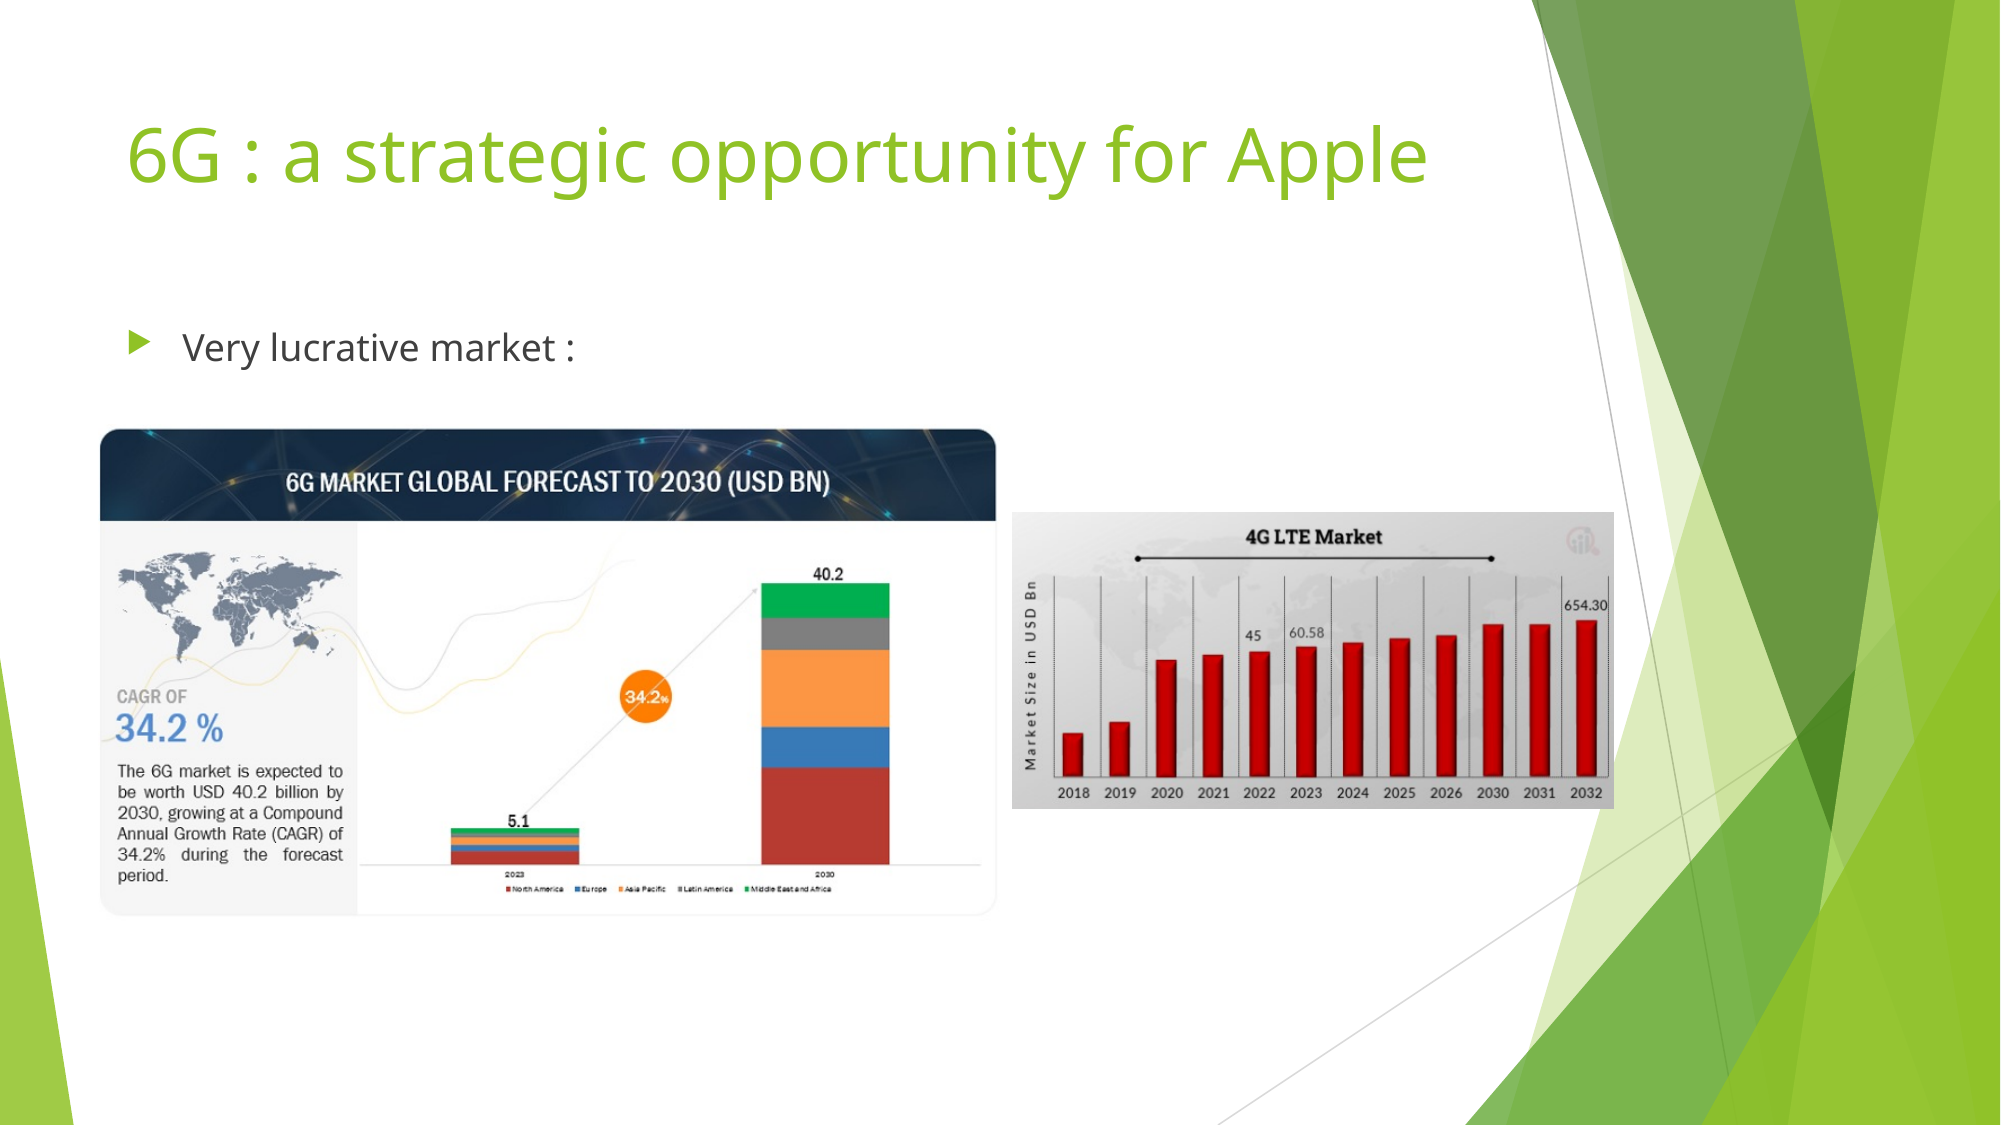

# 6G : a strategic opportunity for Apple
Very lucrative market :